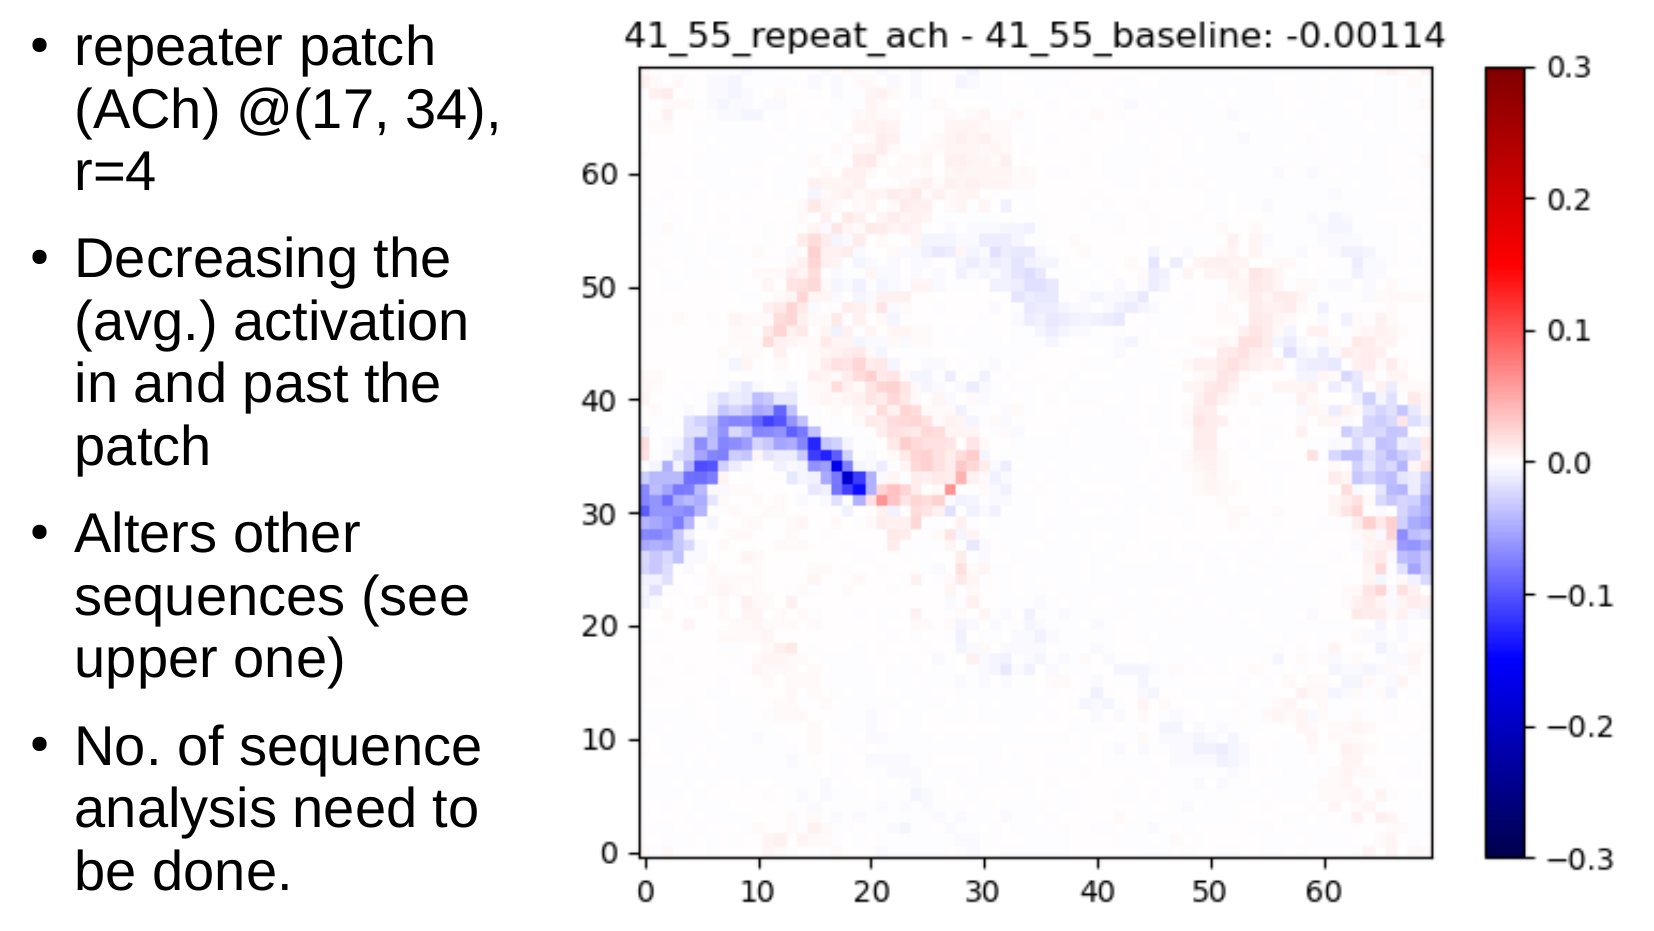

repeater patch (ACh) @(17, 34), r=4
Decreasing the (avg.) activation in and past the patch
Alters other sequences (see upper one)
No. of sequence analysis need to be done.
#